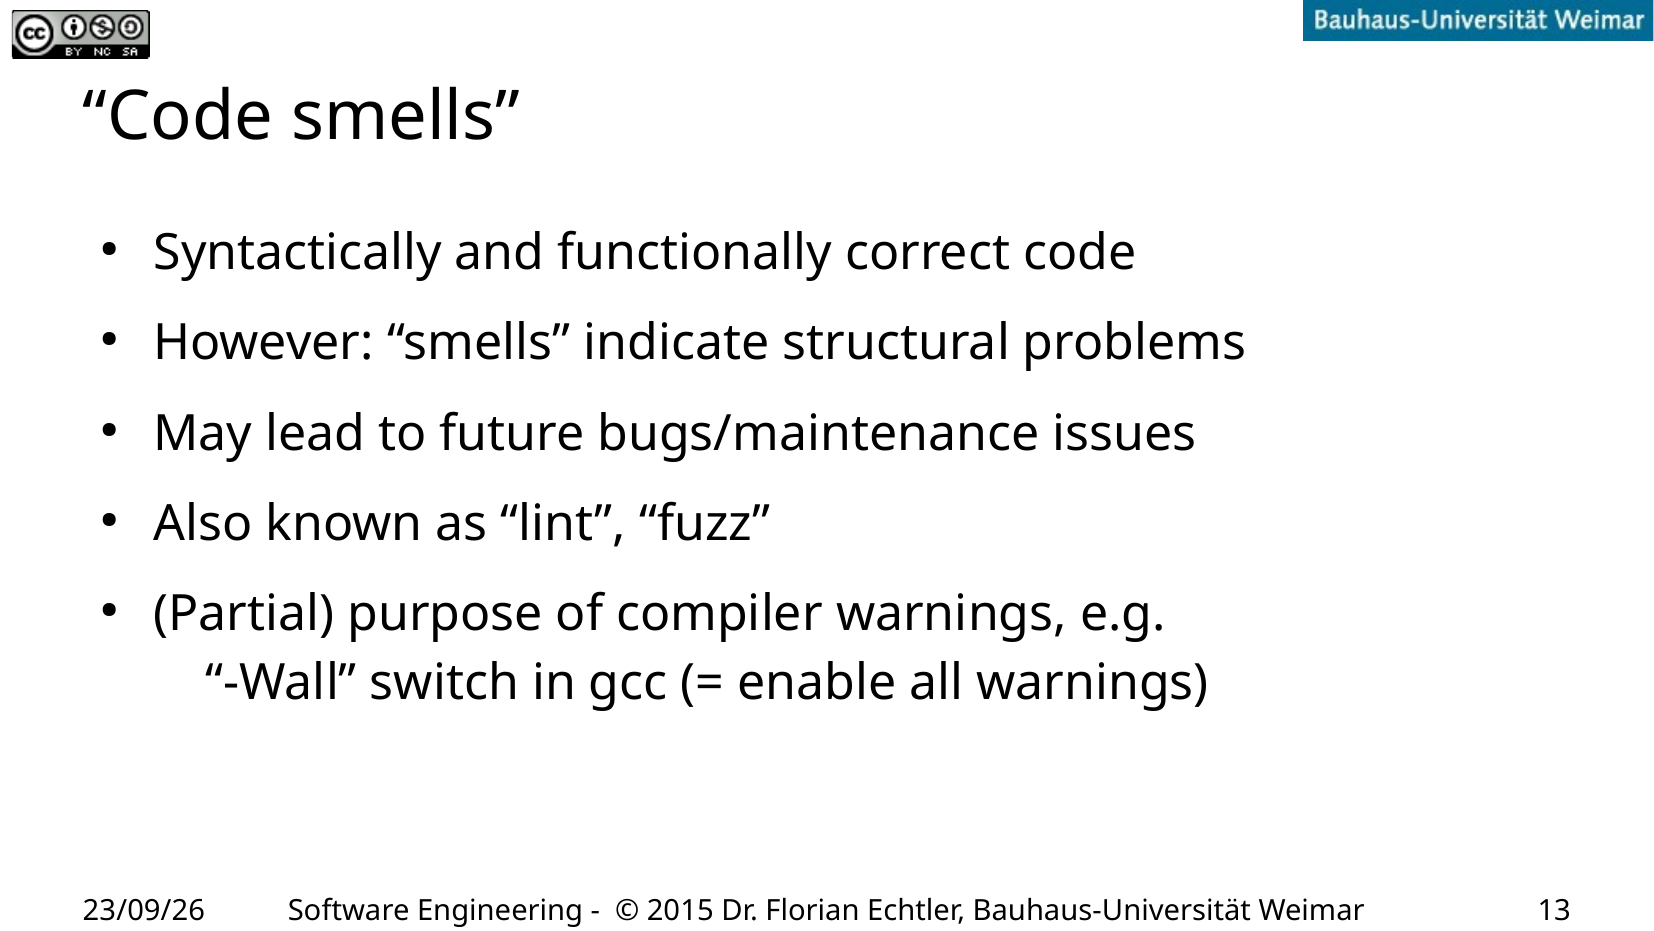

# “Code smells”
Syntactically and functionally correct code
However: “smells” indicate structural problems
May lead to future bugs/maintenance issues
Also known as “lint”, “fuzz”
(Partial) purpose of compiler warnings, e.g. “-Wall” switch in gcc (= enable all warnings)
Software Engineering - © 2015 Dr. Florian Echtler, Bauhaus-Universität Weimar
13